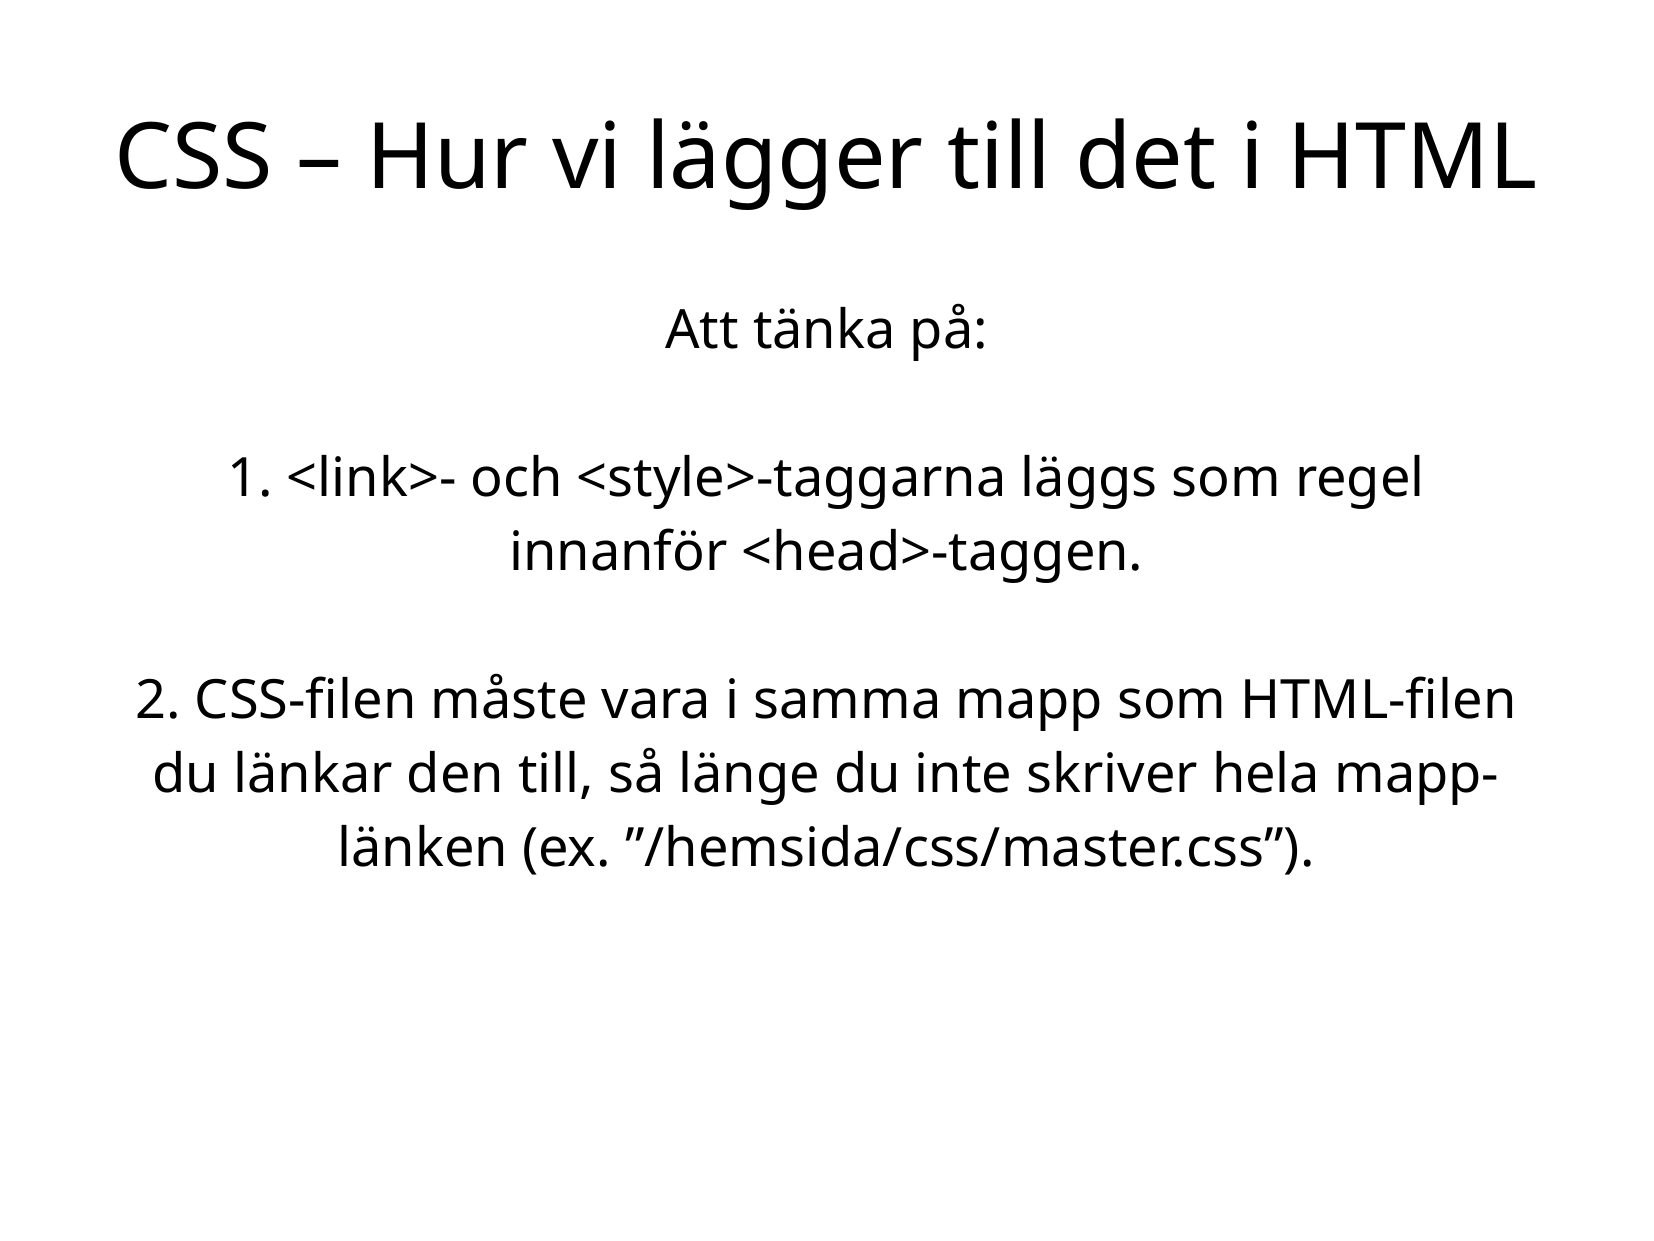

# CSS – Hur vi lägger till det i HTML
Att tänka på:
1. <link>- och <style>-taggarna läggs som regel innanför <head>-taggen.
2. CSS-filen måste vara i samma mapp som HTML-filen du länkar den till, så länge du inte skriver hela mapp-länken (ex. ”/hemsida/css/master.css”).